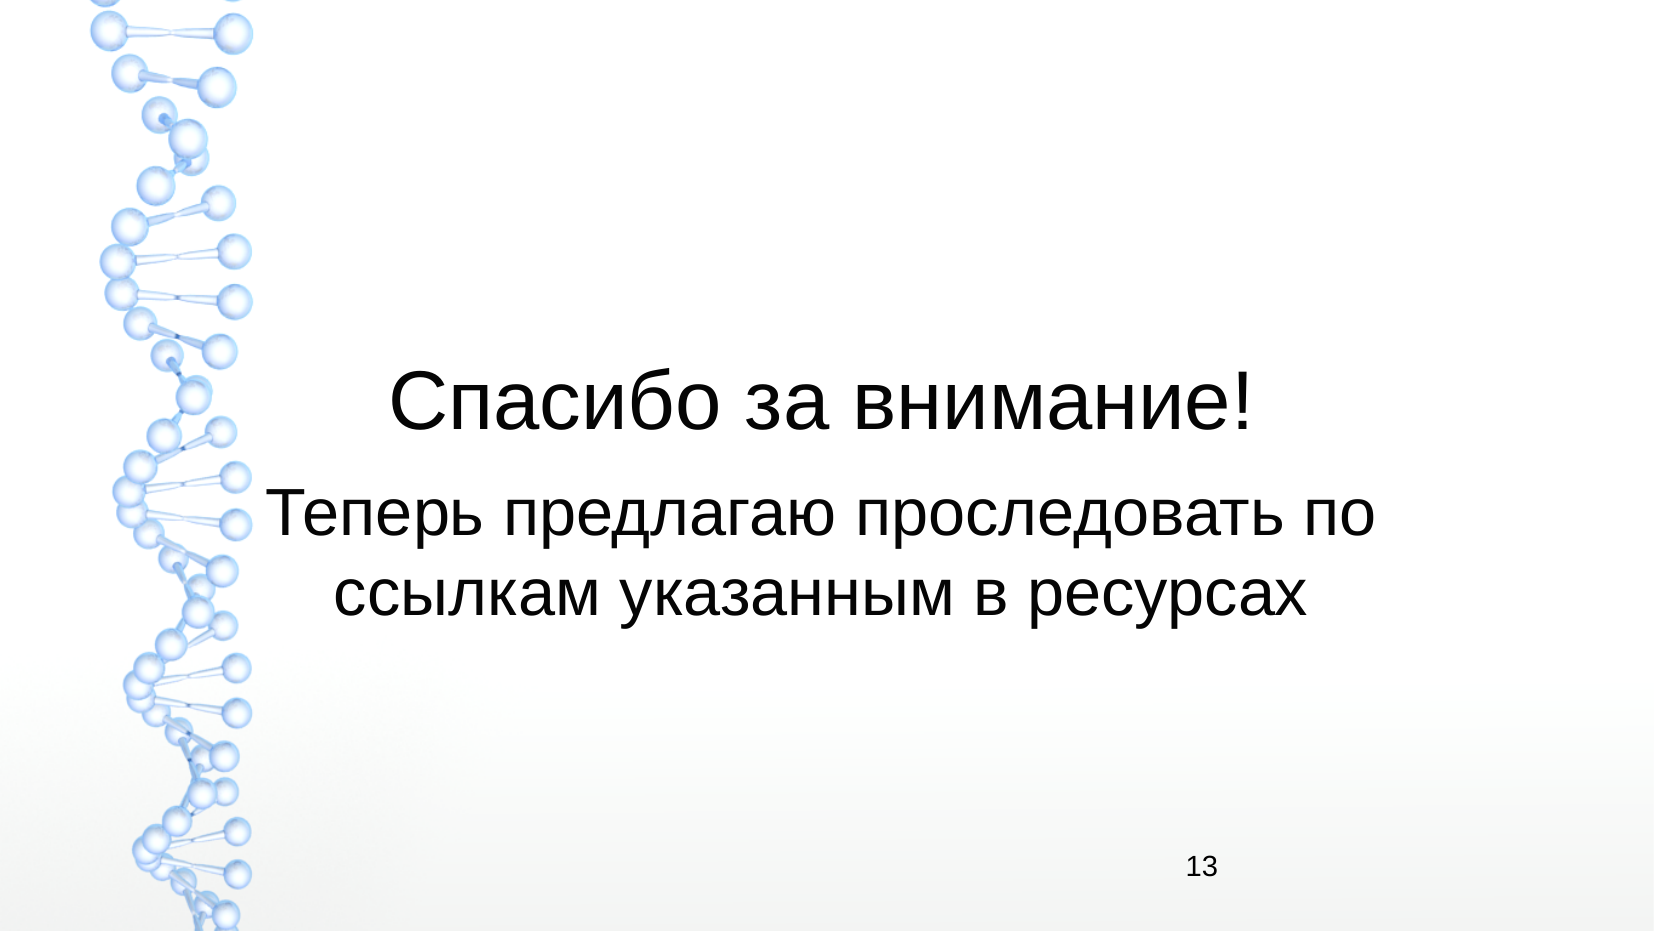

#
Спасибо за внимание!
Теперь предлагаю проследовать по ссылкам указанным в ресурсах